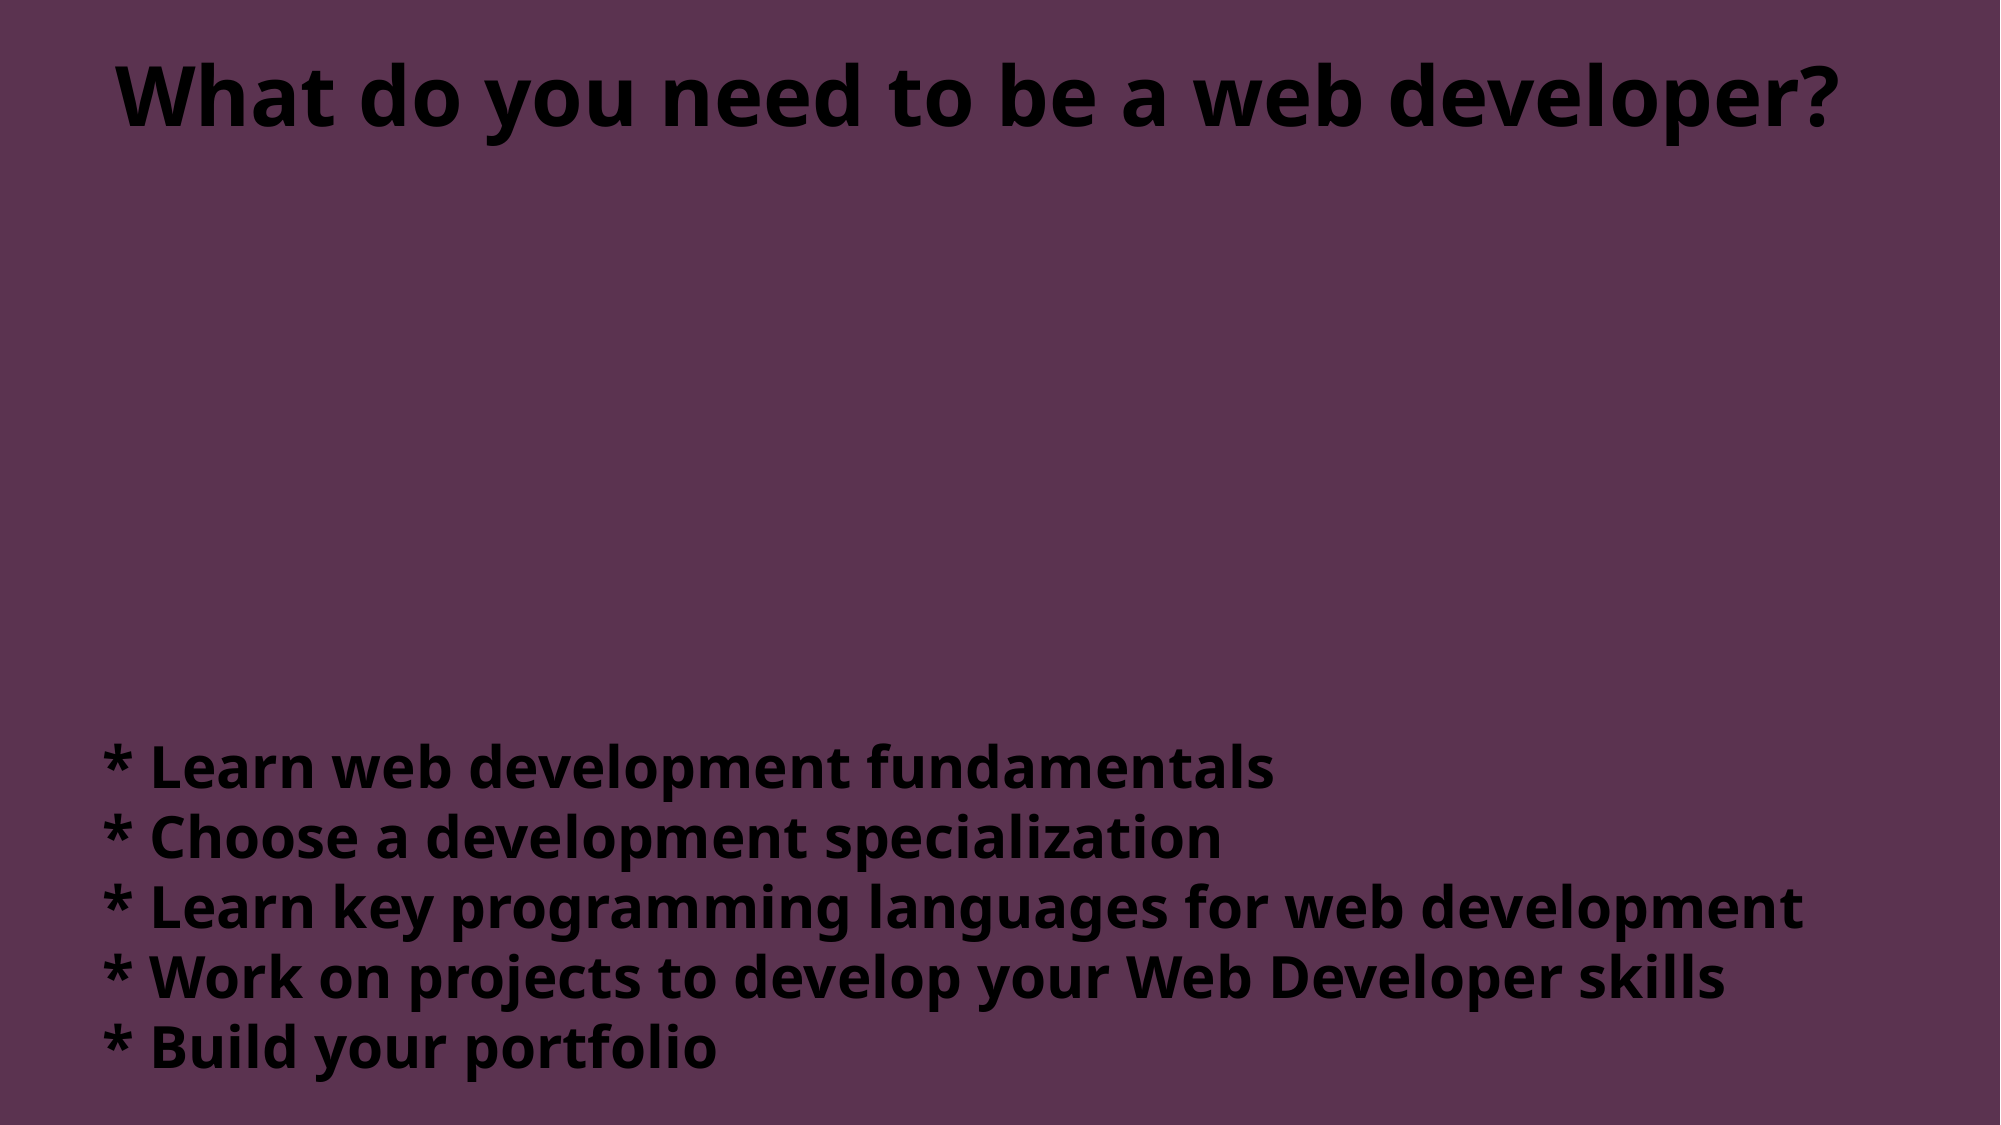

# What do you need to be a web developer?
* Learn web development fundamentals
* Choose a development specialization
* Learn key programming languages for web development
* Work on projects to develop your Web Developer skills
* Build your portfolio